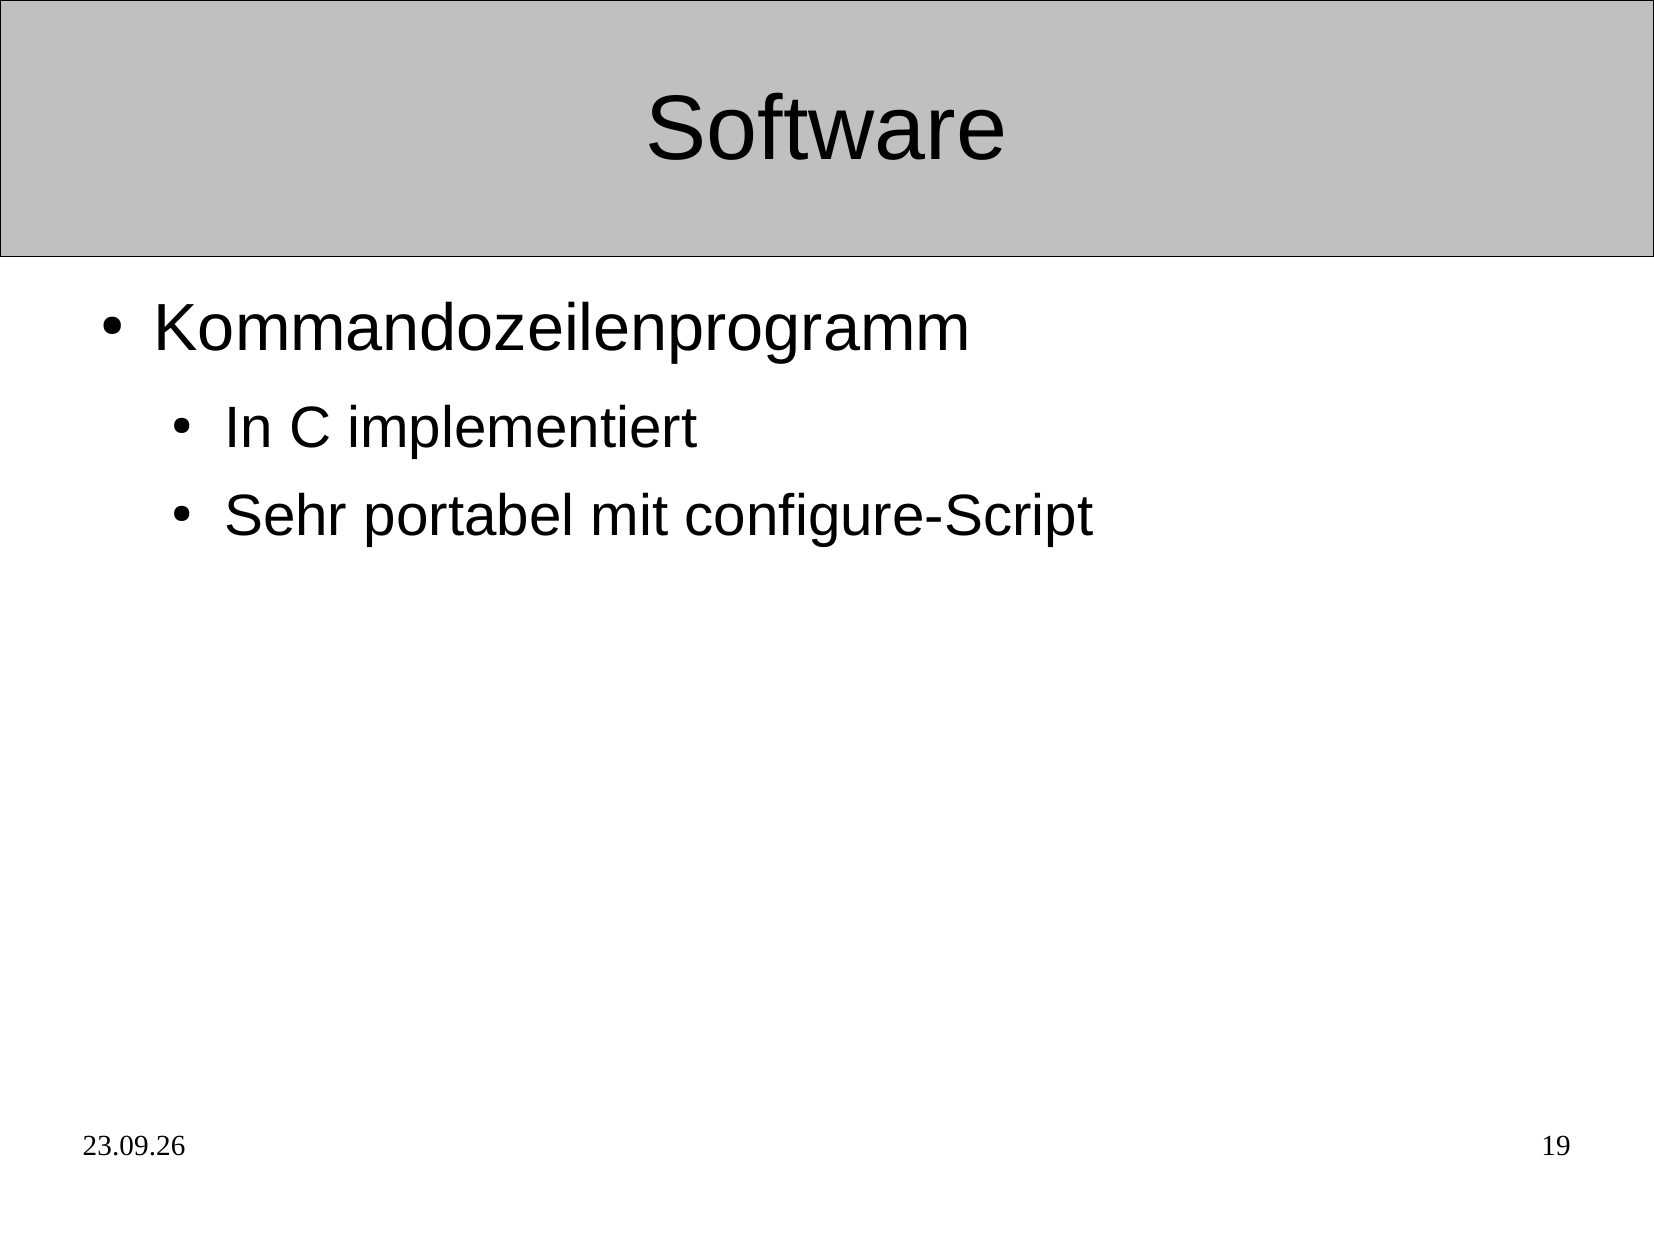

Software
#
Kommandozeilenprogramm
In C implementiert
Sehr portabel mit configure-Script
19